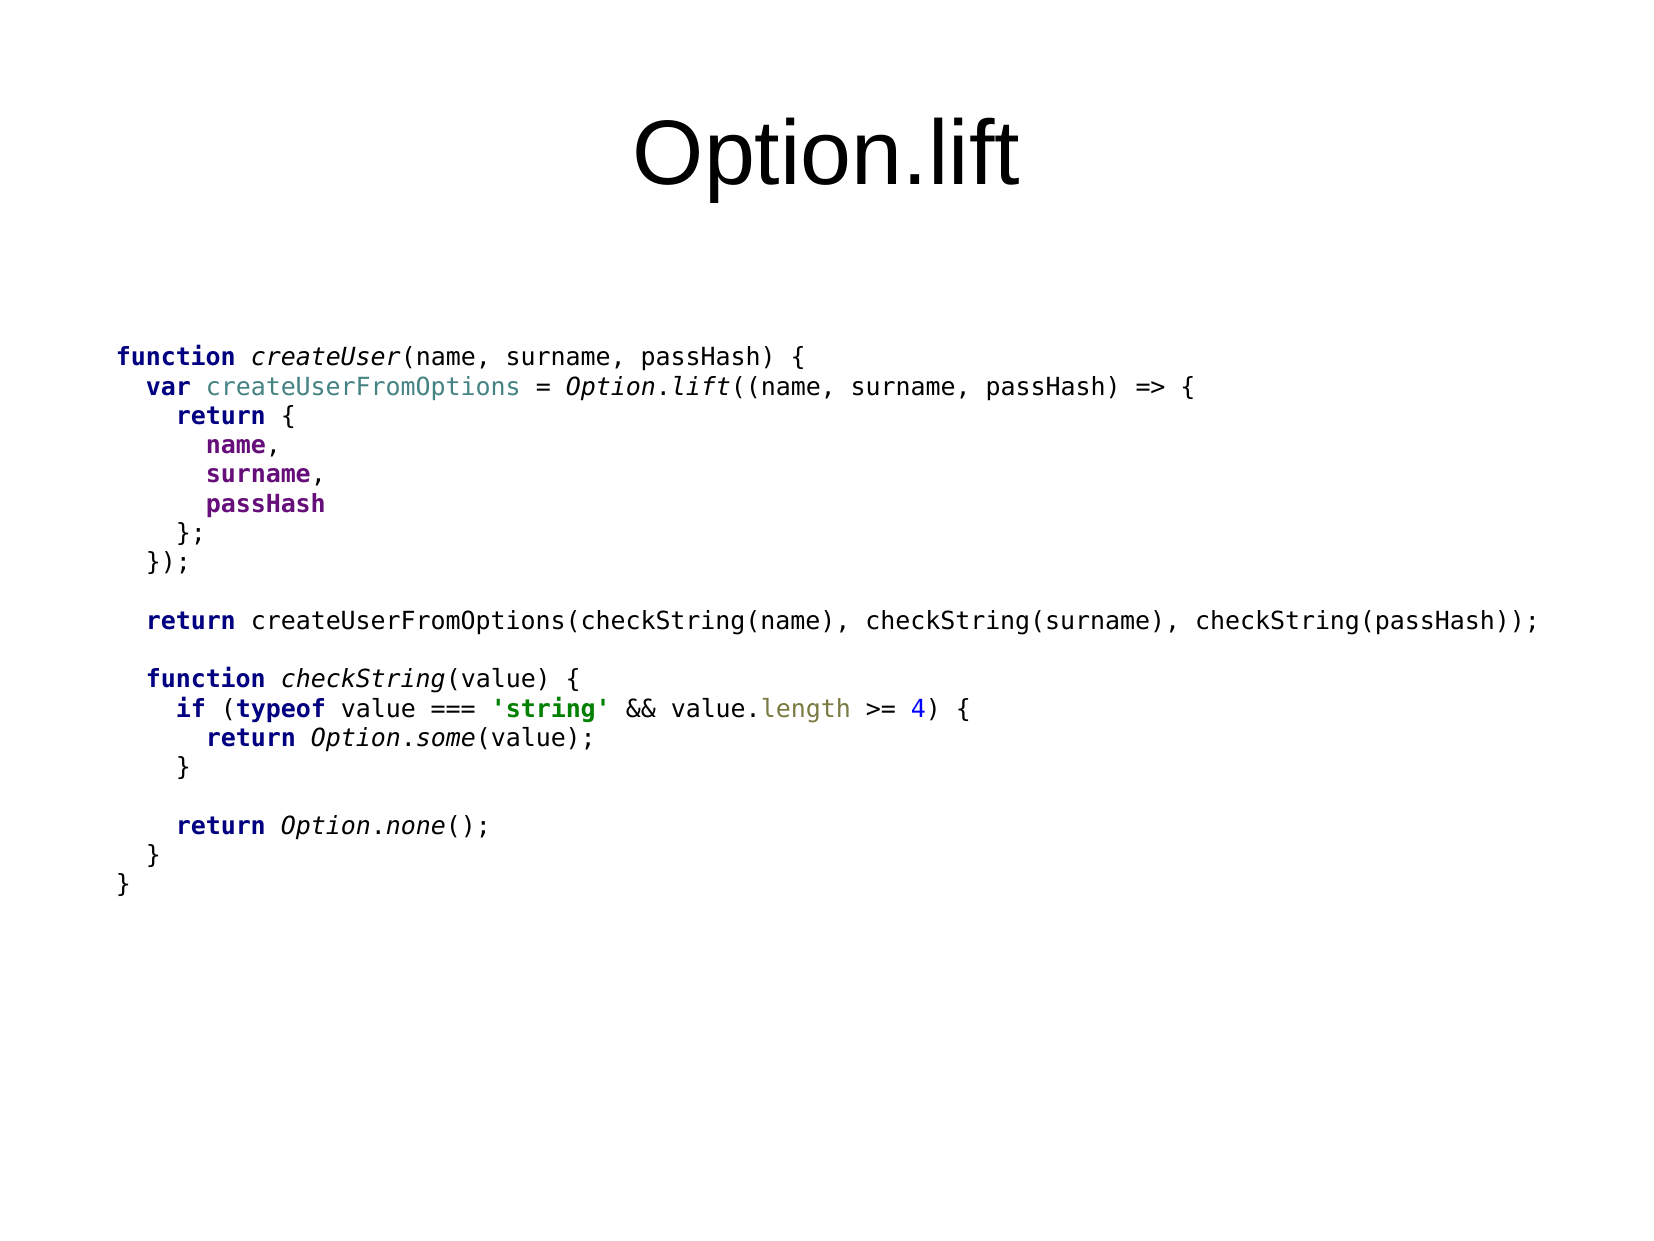

# Option.lift
function createUser(name, surname, passHash) {
 var createUserFromOptions = Option.lift((name, surname, passHash) => {
 return {
 name,
 surname,
 passHash
 };
 });
 return createUserFromOptions(checkString(name), checkString(surname), checkString(passHash));
 function checkString(value) {
 if (typeof value === 'string' && value.length >= 4) {
 return Option.some(value);
 }
 return Option.none();
 }
}